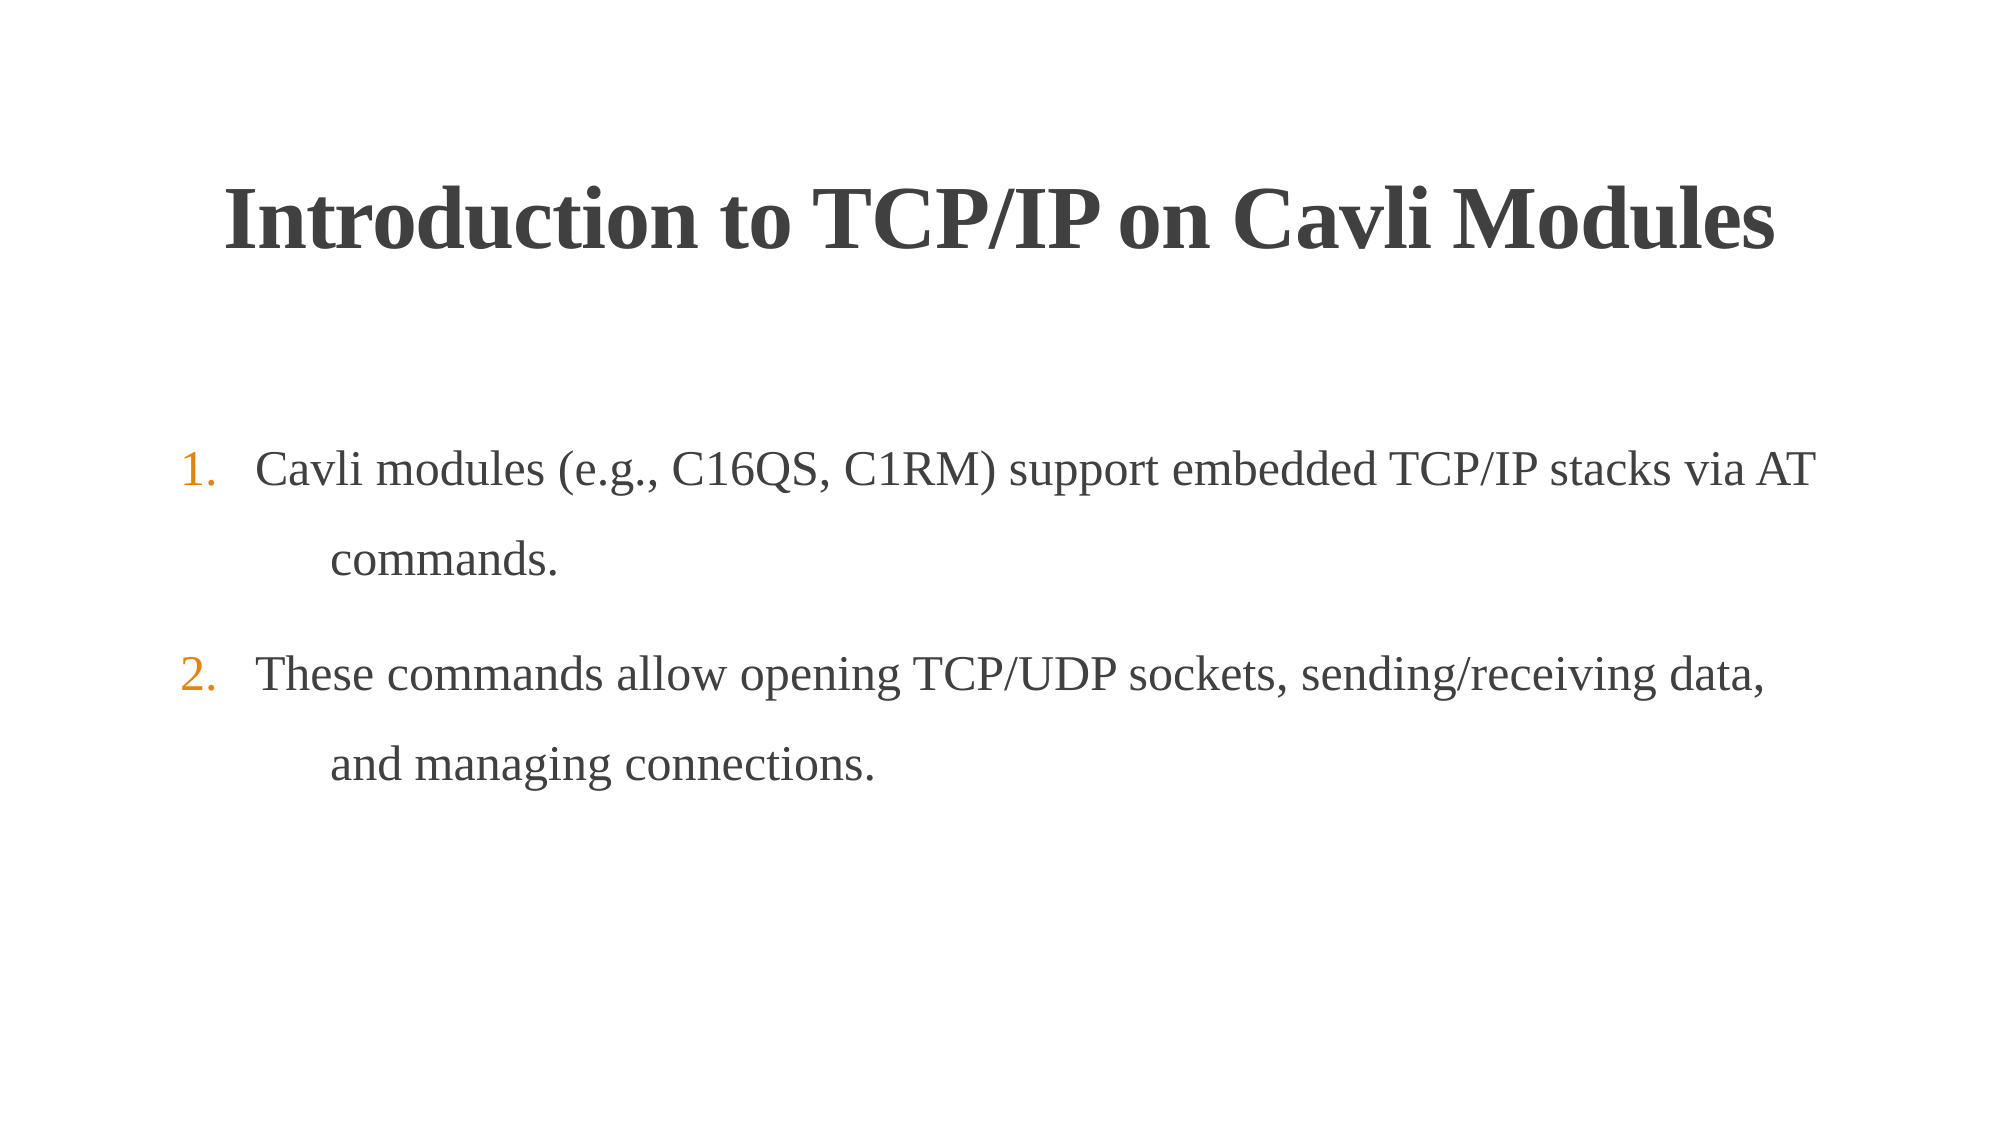

# Introduction to TCP/IP on Cavli Modules
Cavli modules (e.g., C16QS, C1RM) support embedded TCP/IP stacks via AT commands.
These commands allow opening TCP/UDP sockets, sending/receiving data, and managing connections.